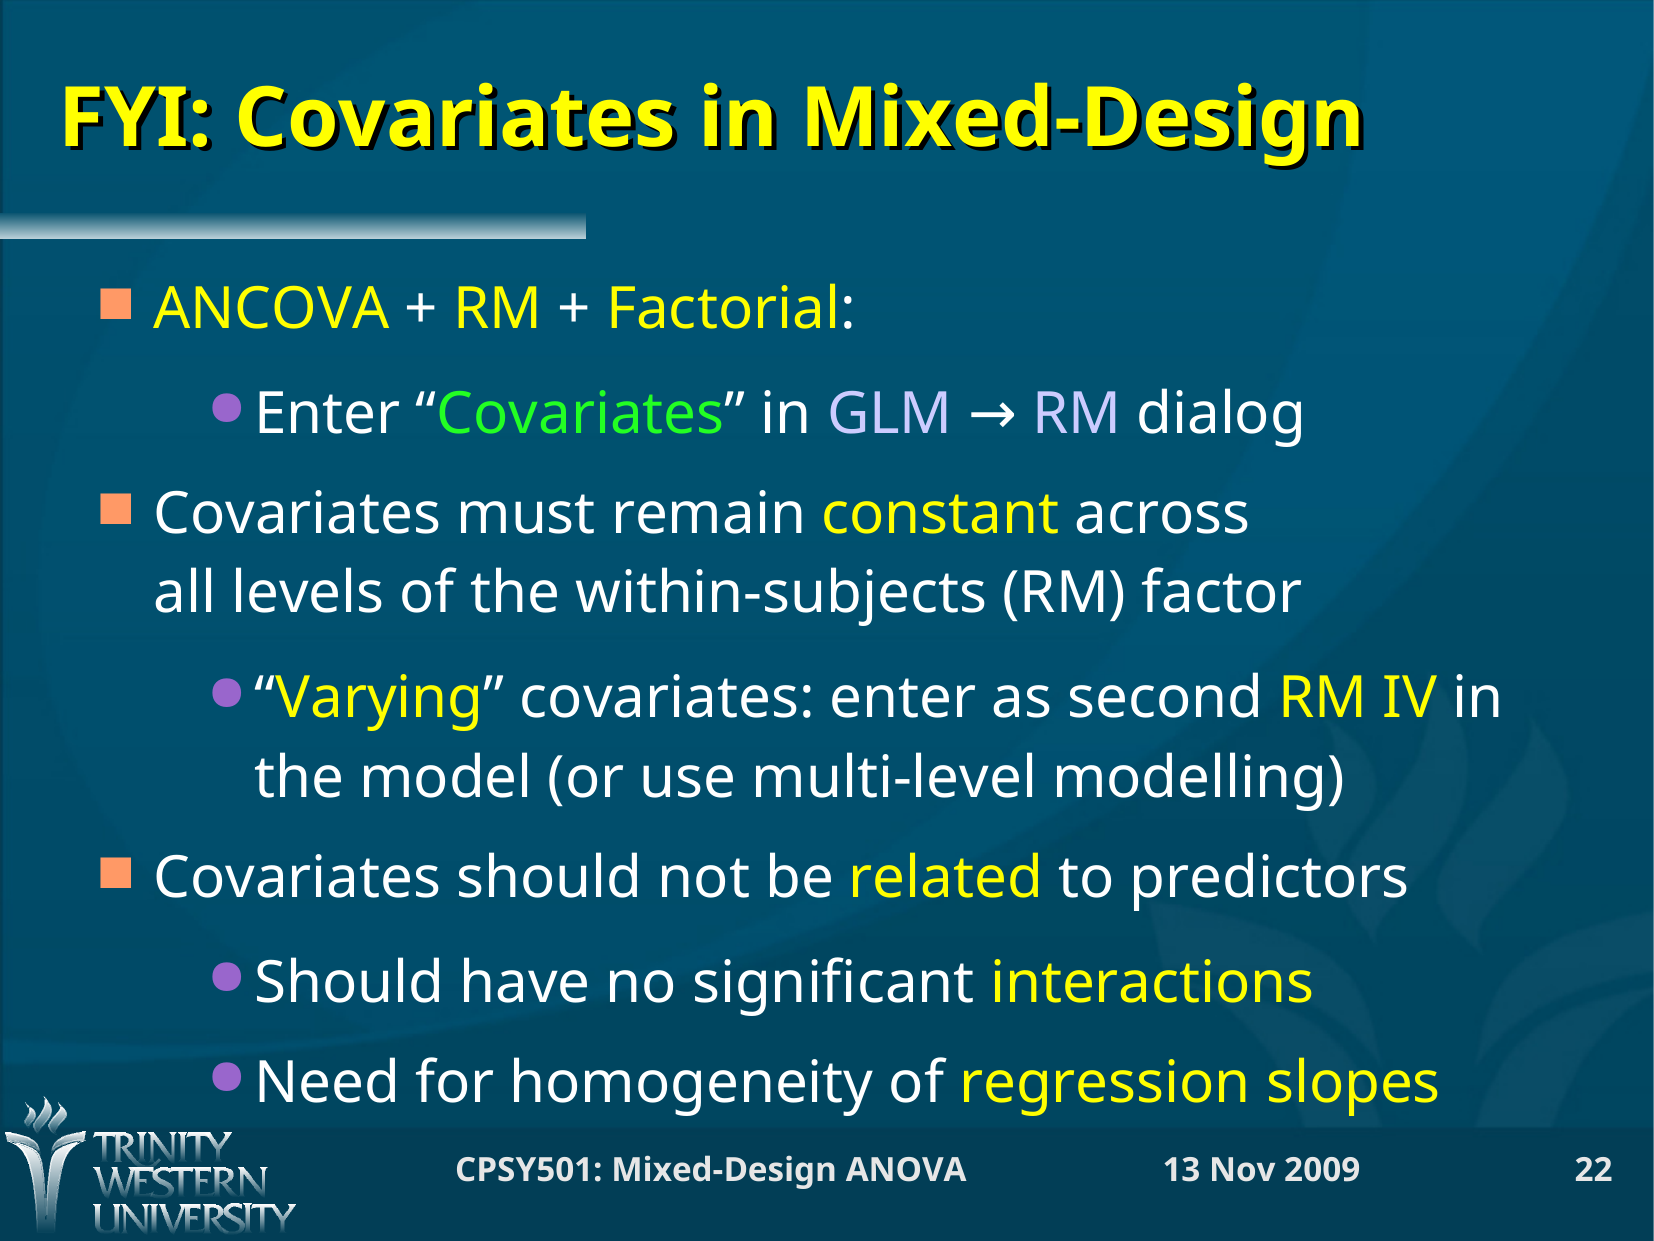

# FYI: Covariates in Mixed-Design
ANCOVA + RM + Factorial:
Enter “Covariates” in GLM → RM dialog
Covariates must remain constant across
all levels of the within-subjects (RM) factor
“Varying” covariates: enter as second RM IV in the model (or use multi-level modelling)
Covariates should not be related to predictors
Should have no significant interactions
Need for homogeneity of regression slopes
CPSY501: Mixed-Design ANOVA
13 Nov 2009
22